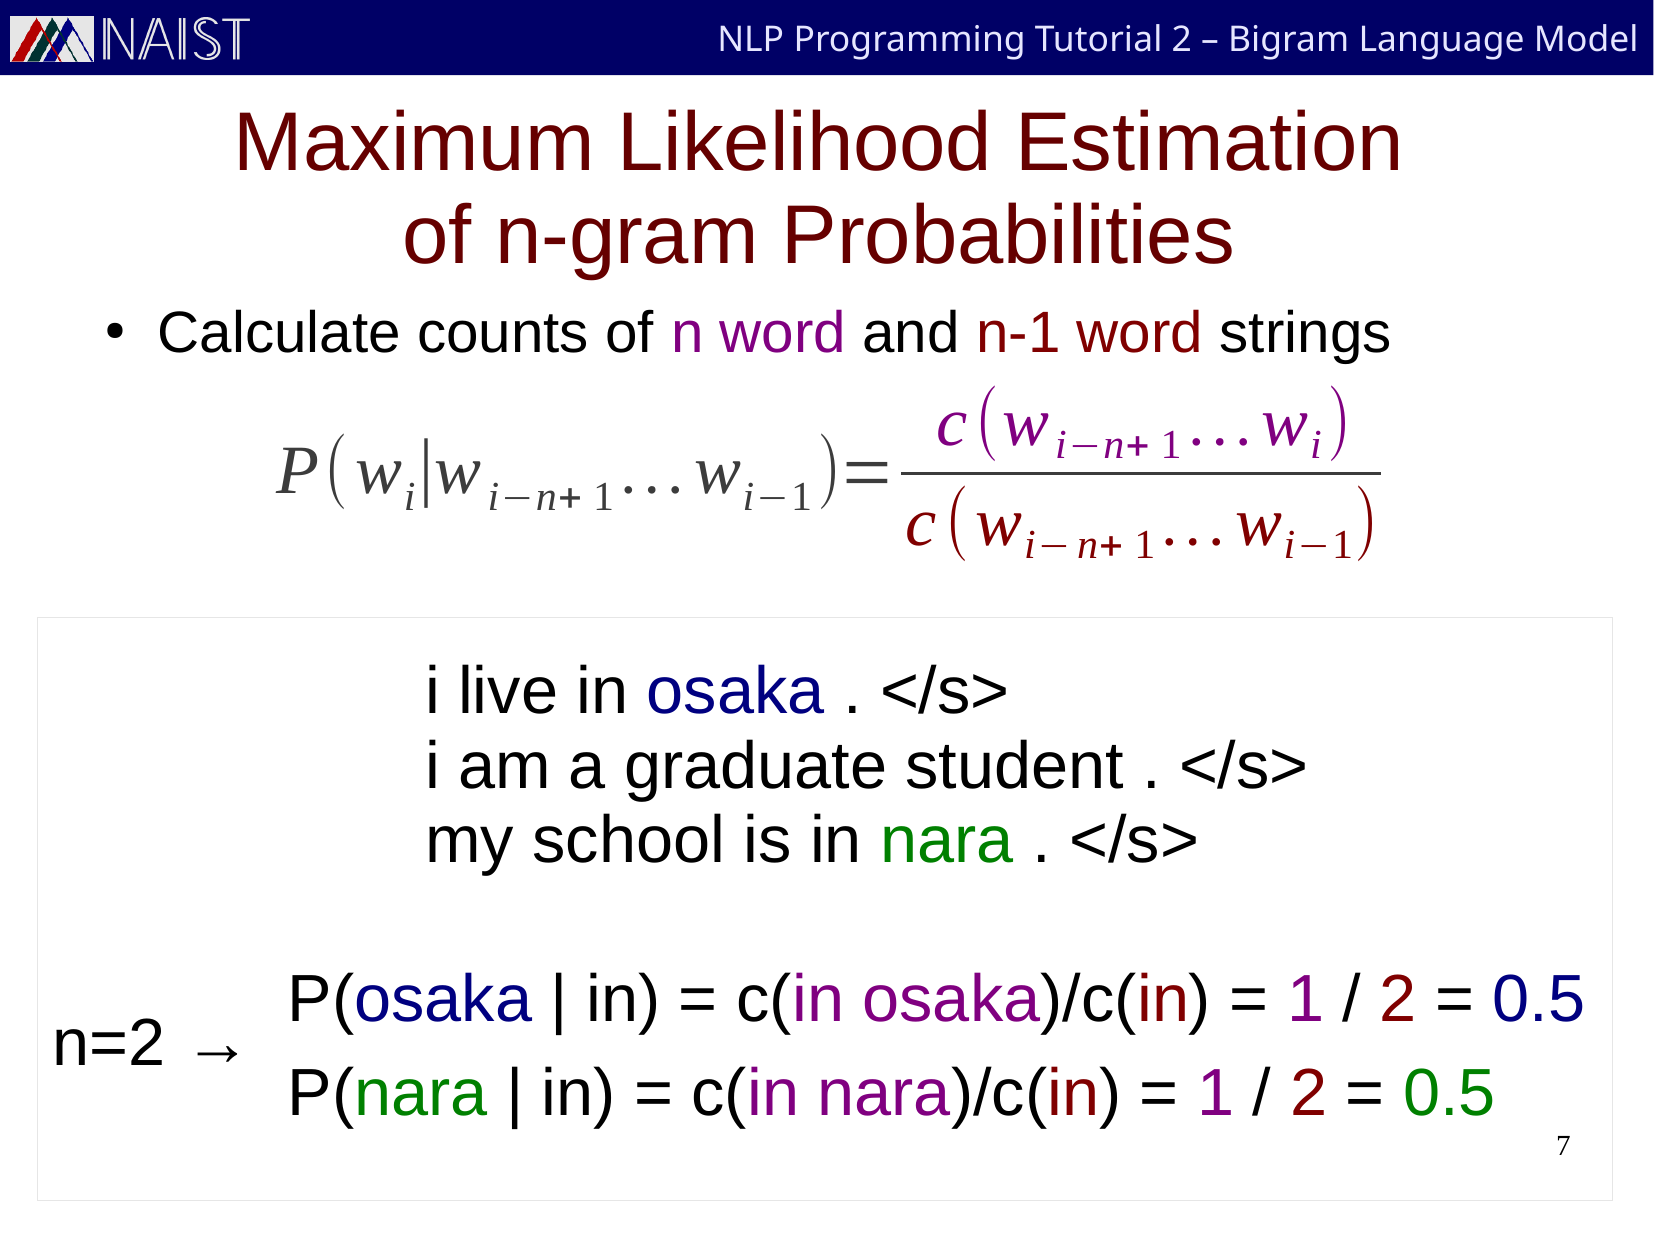

# Maximum Likelihood Estimation of n-gram Probabilities
Calculate counts of n word and n-1 word strings
i live in osaka . </s>
i am a graduate student . </s>
my school is in nara . </s>
P(osaka | in) = c(in osaka)/c(in) = 1 / 2 = 0.5
n=2 →
P(nara | in) = c(in nara)/c(in) = 1 / 2 = 0.5
7